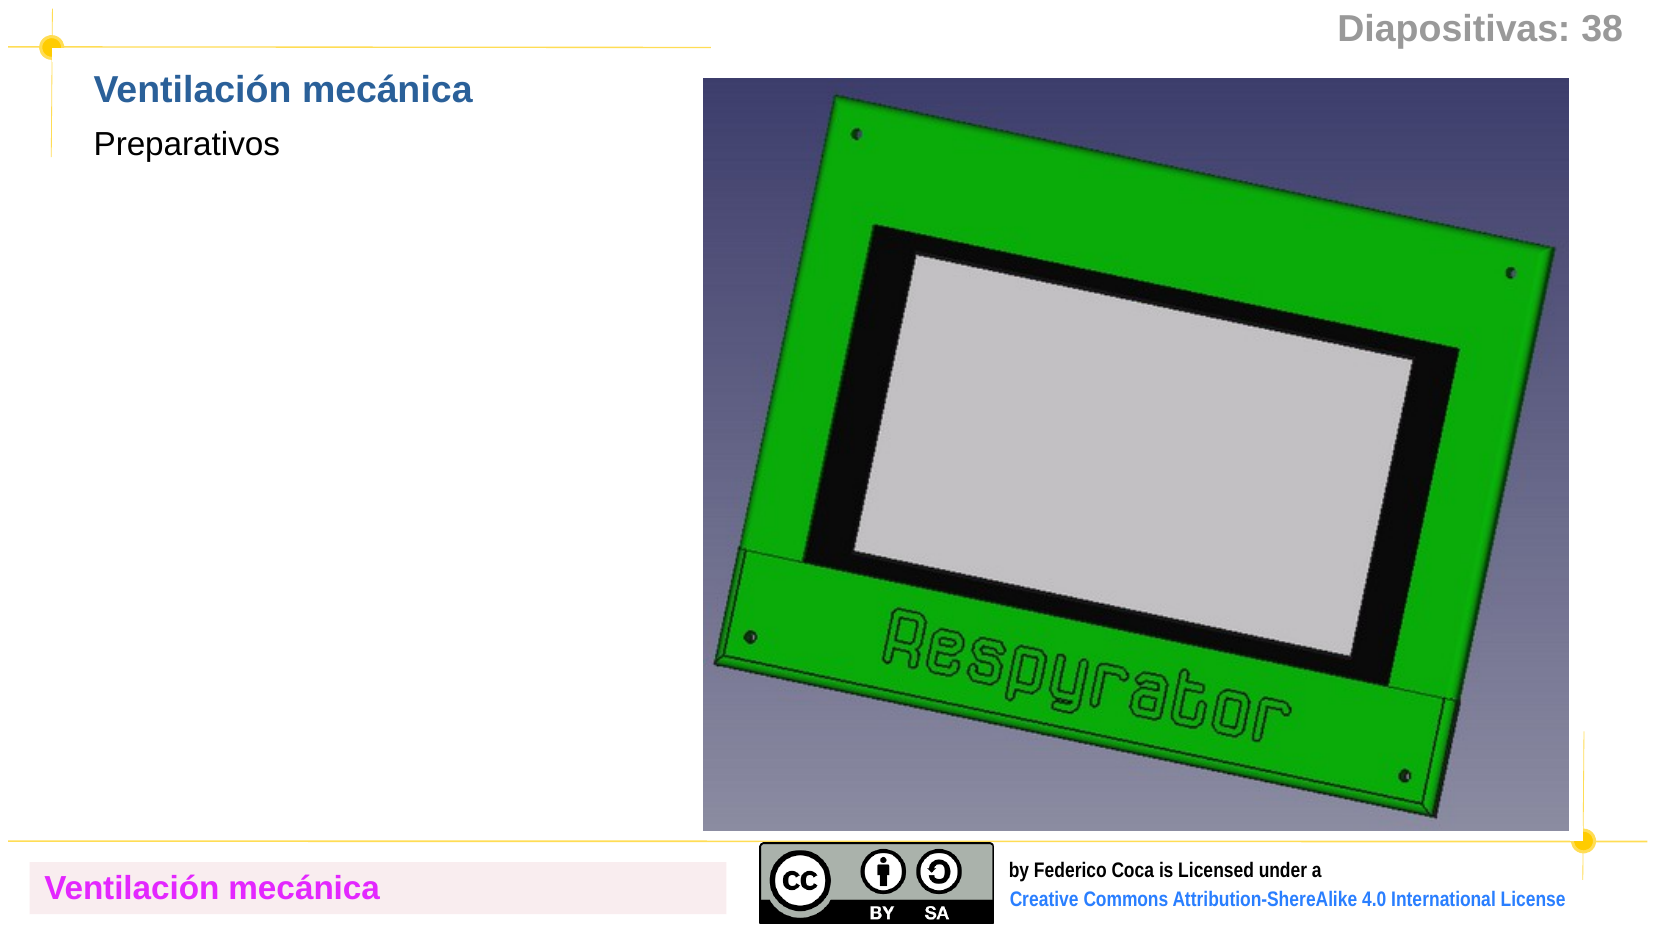

Diapositivas: 38
Ventilación mecánica
Preparativos
Ventilación mecánica